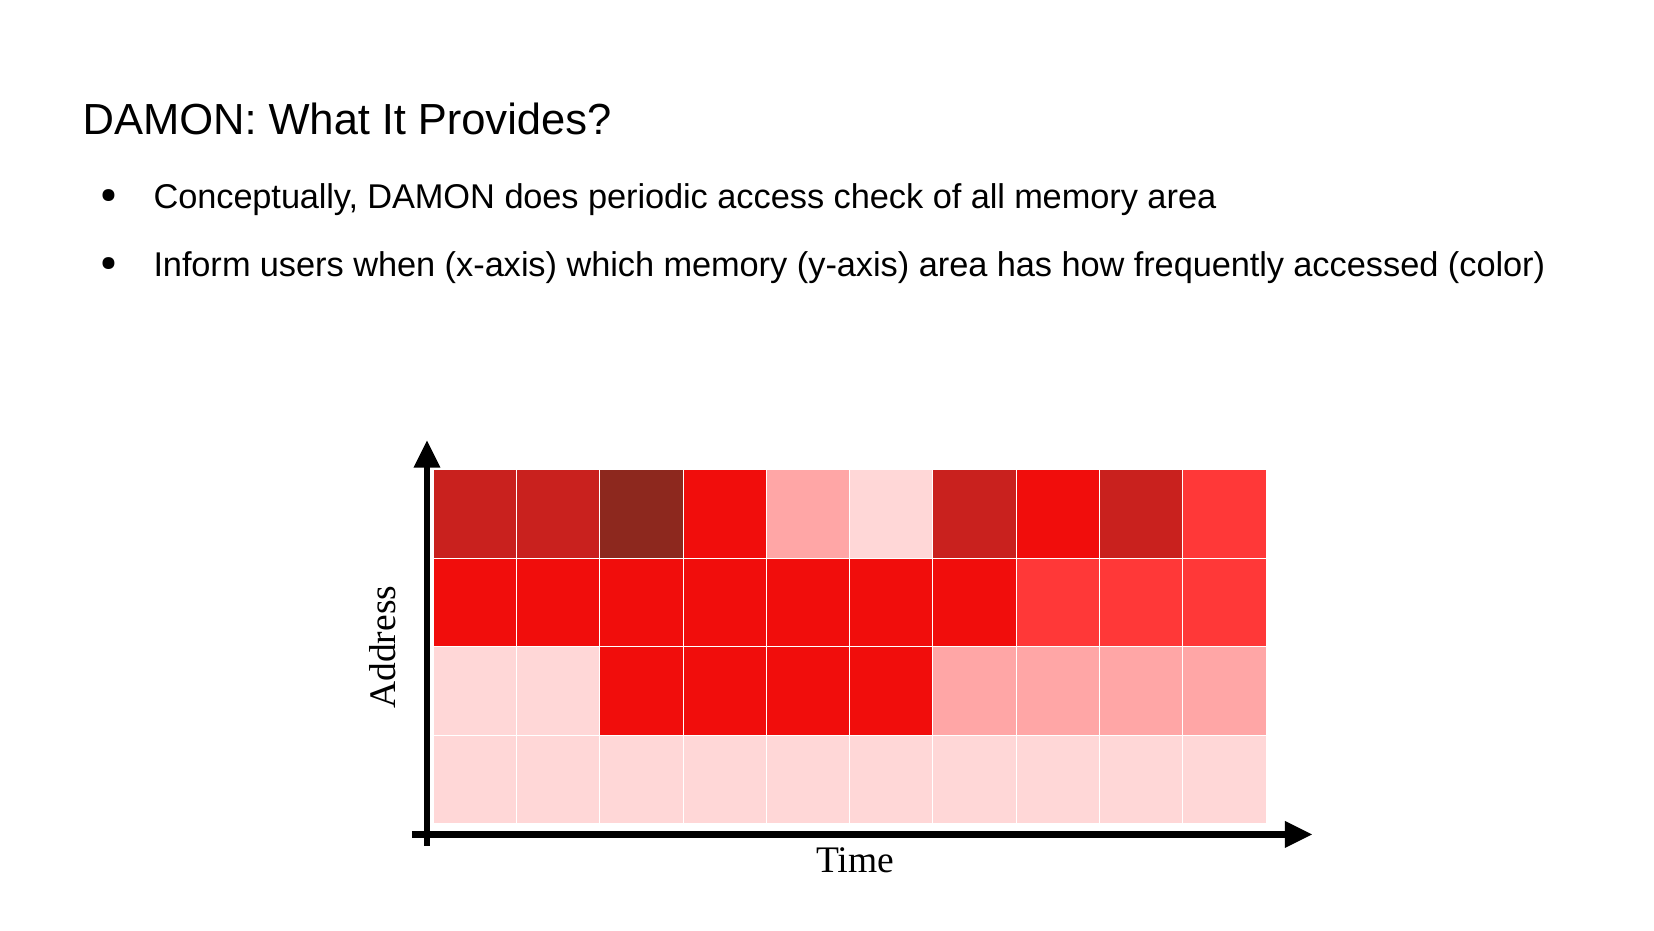

# DAMON: What It Provides?
Conceptually, DAMON does periodic access check of all memory area
Inform users when (x-axis) which memory (y-axis) area has how frequently accessed (color)
| | | | | | | | | | |
| --- | --- | --- | --- | --- | --- | --- | --- | --- | --- |
| | | | | | | | | | |
| | | | | | | | | | |
| | | | | | | | | | |
Address
Time